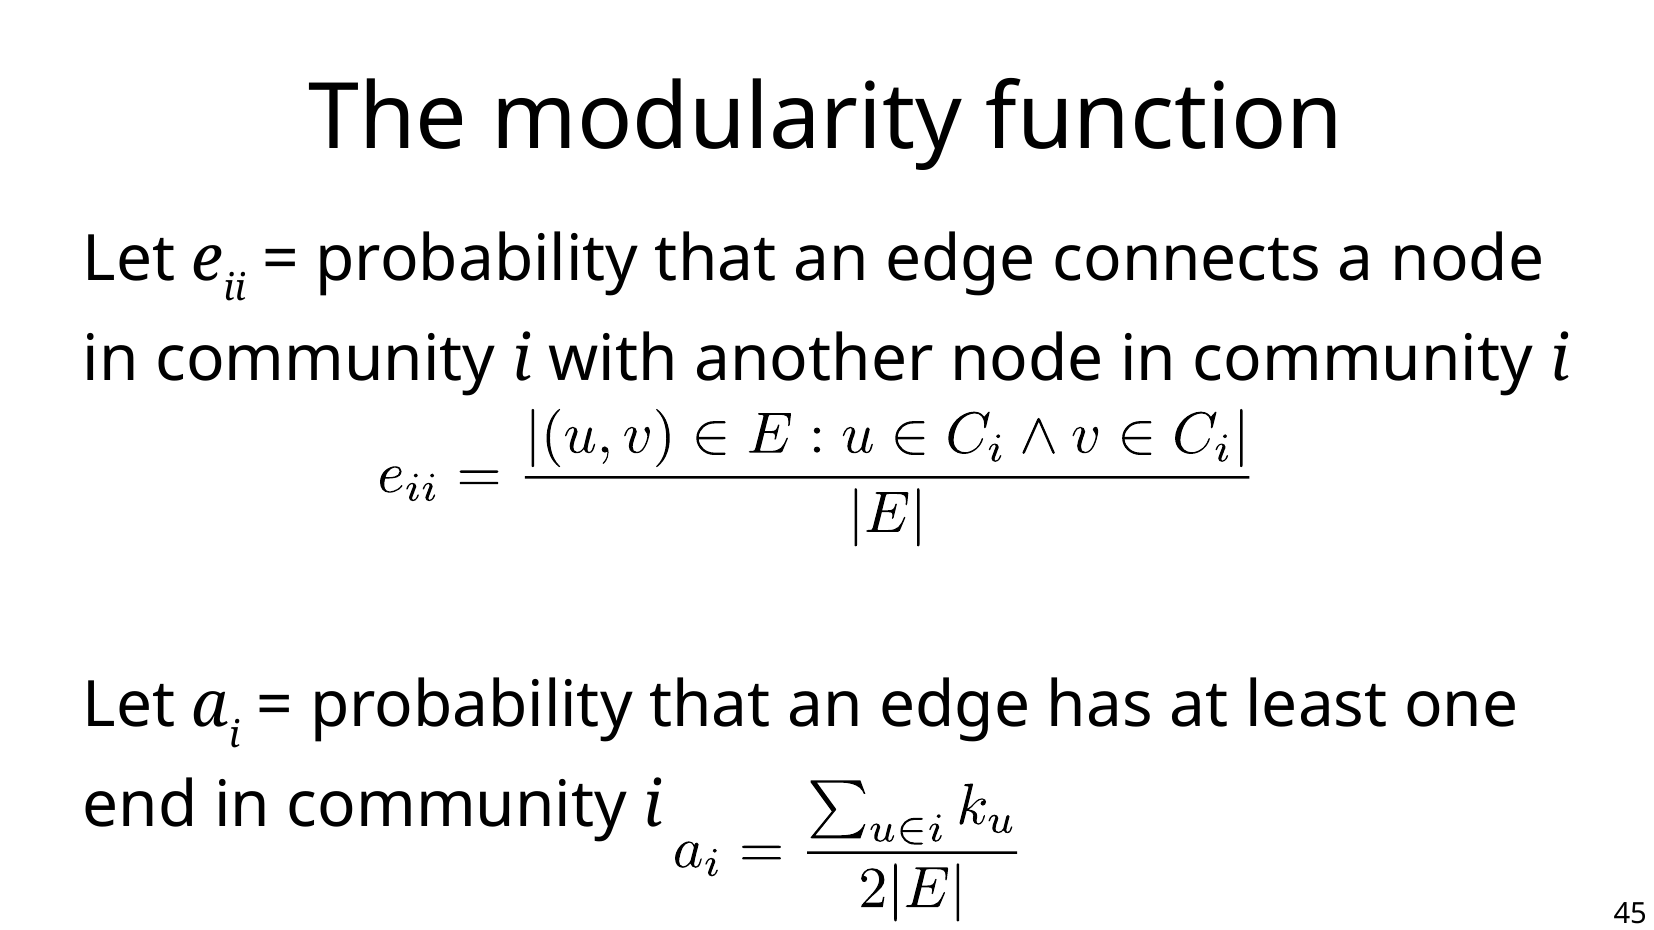

# The modularity function
Let eii = probability that an edge connects a node in community i with another node in community i
Let ai = probability that an edge has at least one end in community i
45